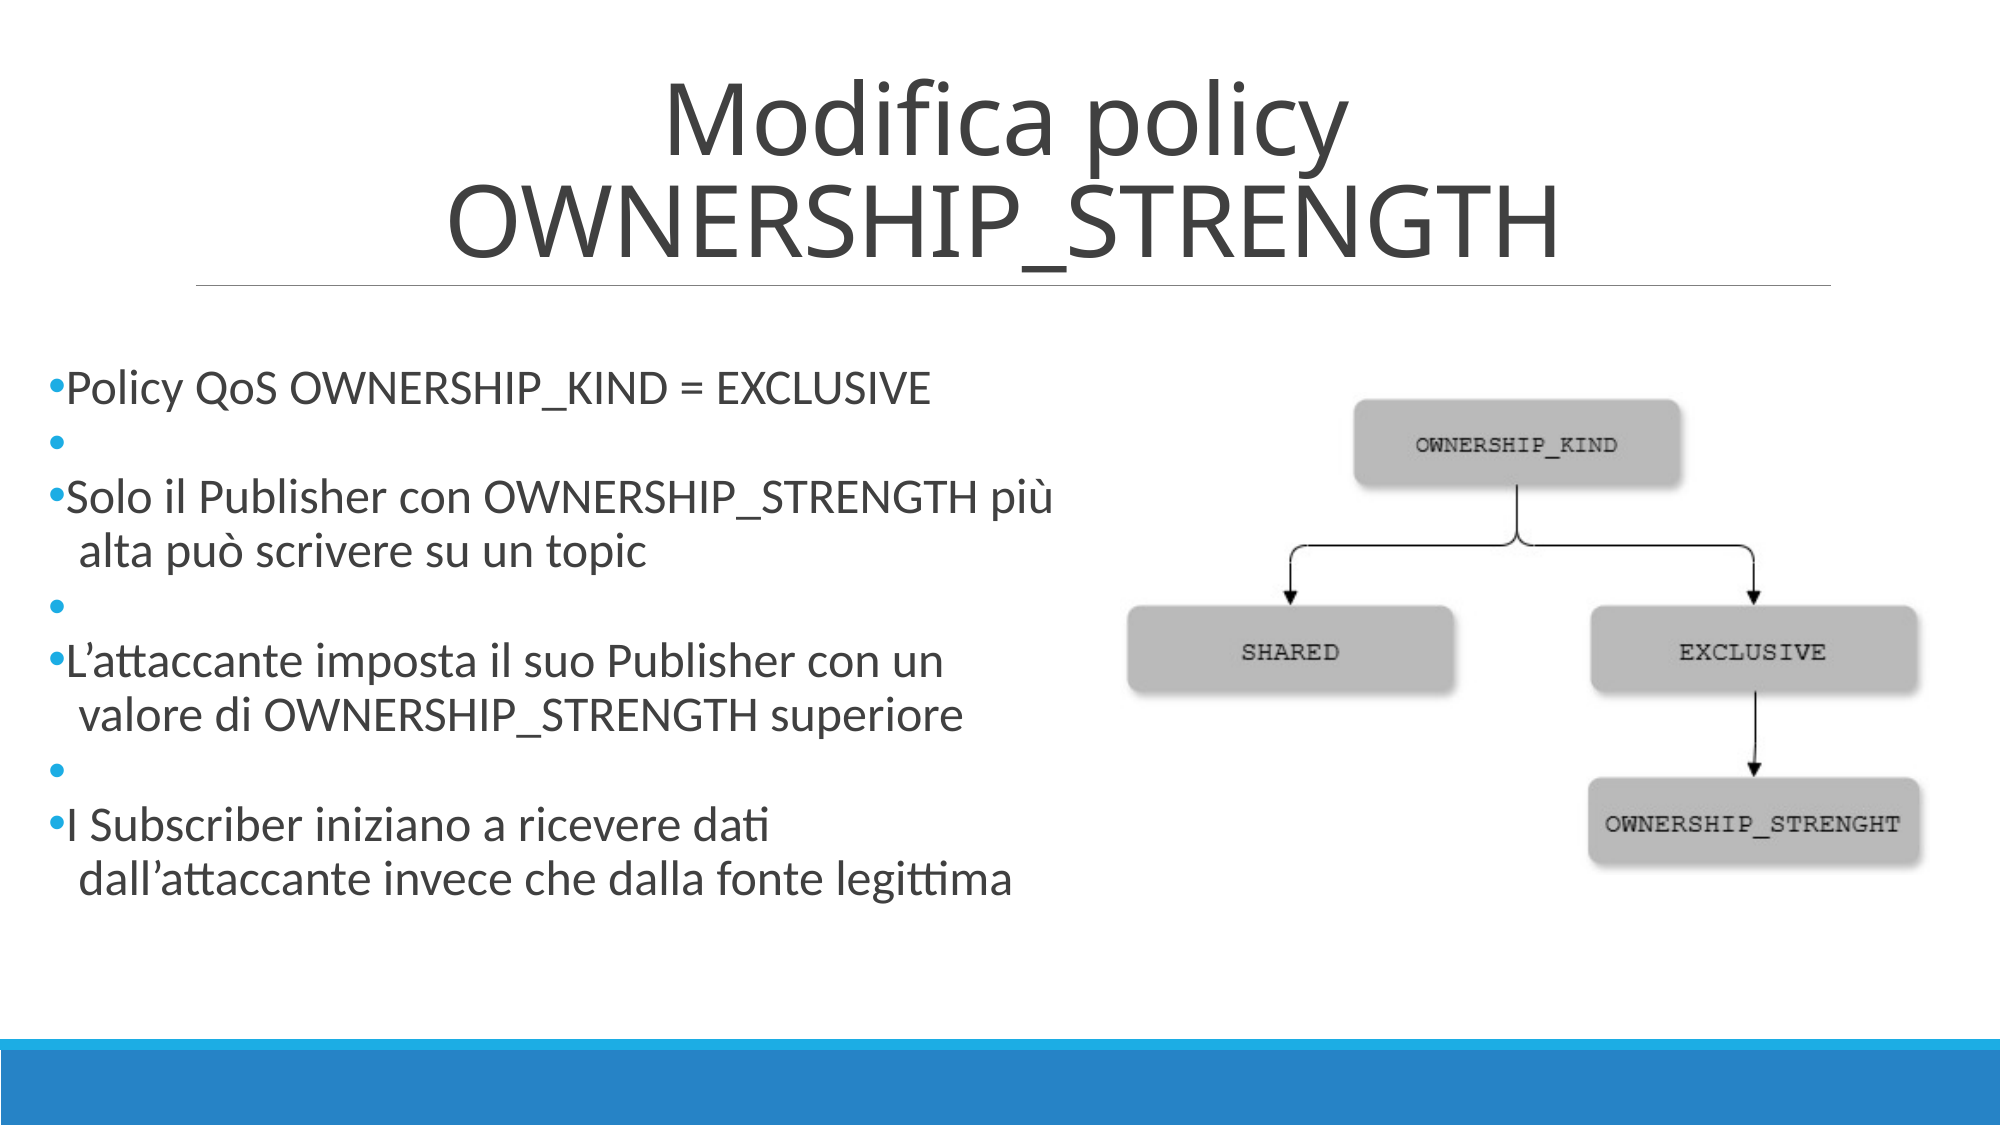

# Modifica policy OWNERSHIP_STRENGTH
Policy QoS OWNERSHIP_KIND = EXCLUSIVE
Solo il Publisher con OWNERSHIP_STRENGTH più alta può scrivere su un topic
L’attaccante imposta il suo Publisher con un valore di OWNERSHIP_STRENGTH superiore
I Subscriber iniziano a ricevere dati dall’attaccante invece che dalla fonte legittima